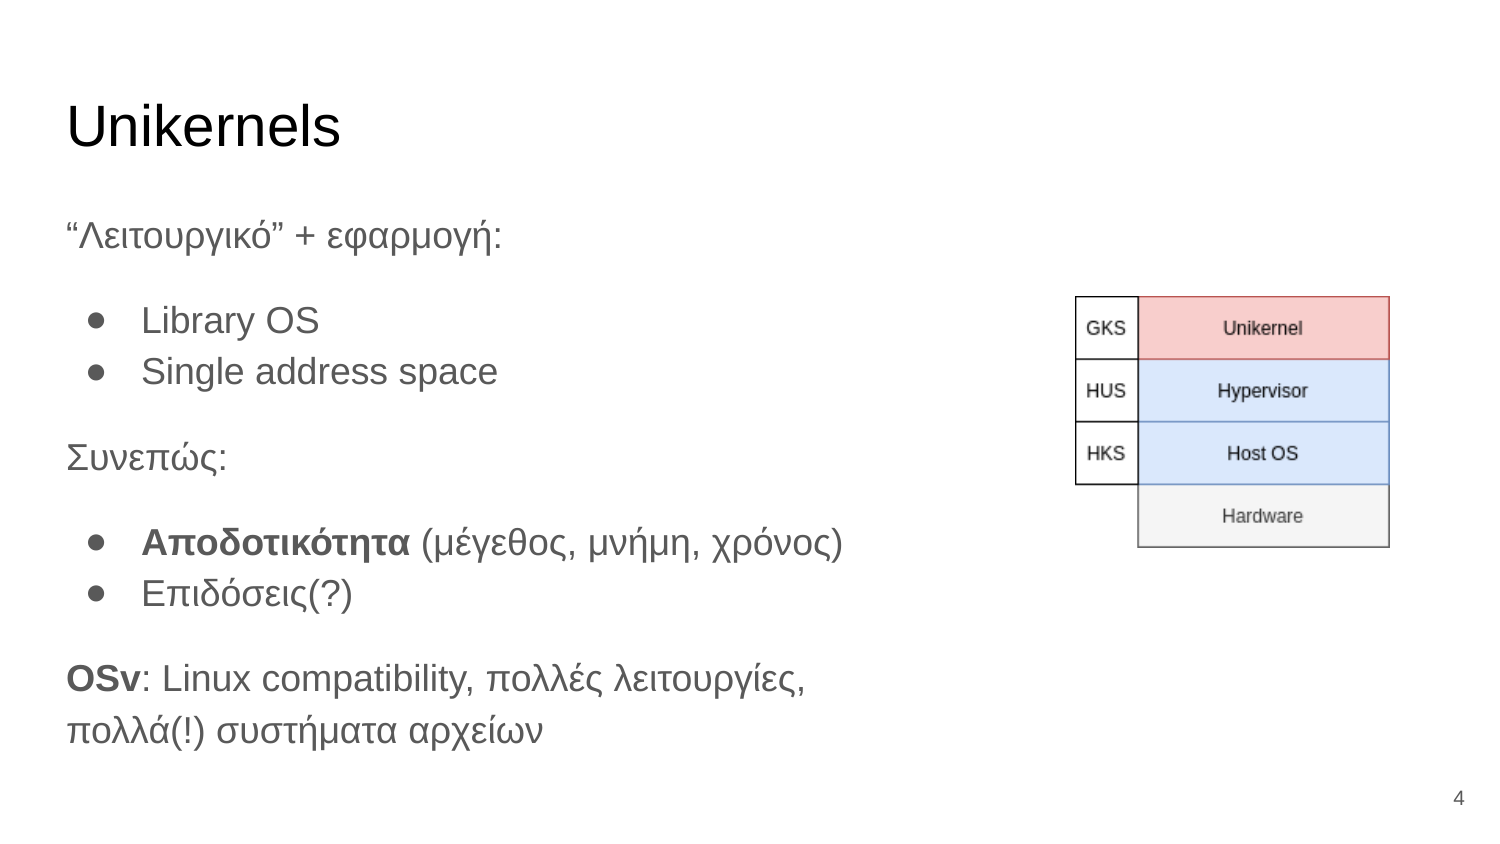

# Unikernels
“Λειτουργικό” + εφαρμογή:
Library OS
Single address space
Συνεπώς:
Αποδοτικότητα (μέγεθος, μνήμη, χρόνος)
Επιδόσεις(?)
OSv: Linux compatibility, πολλές λειτουργίες, πολλά(!) συστήματα αρχείων